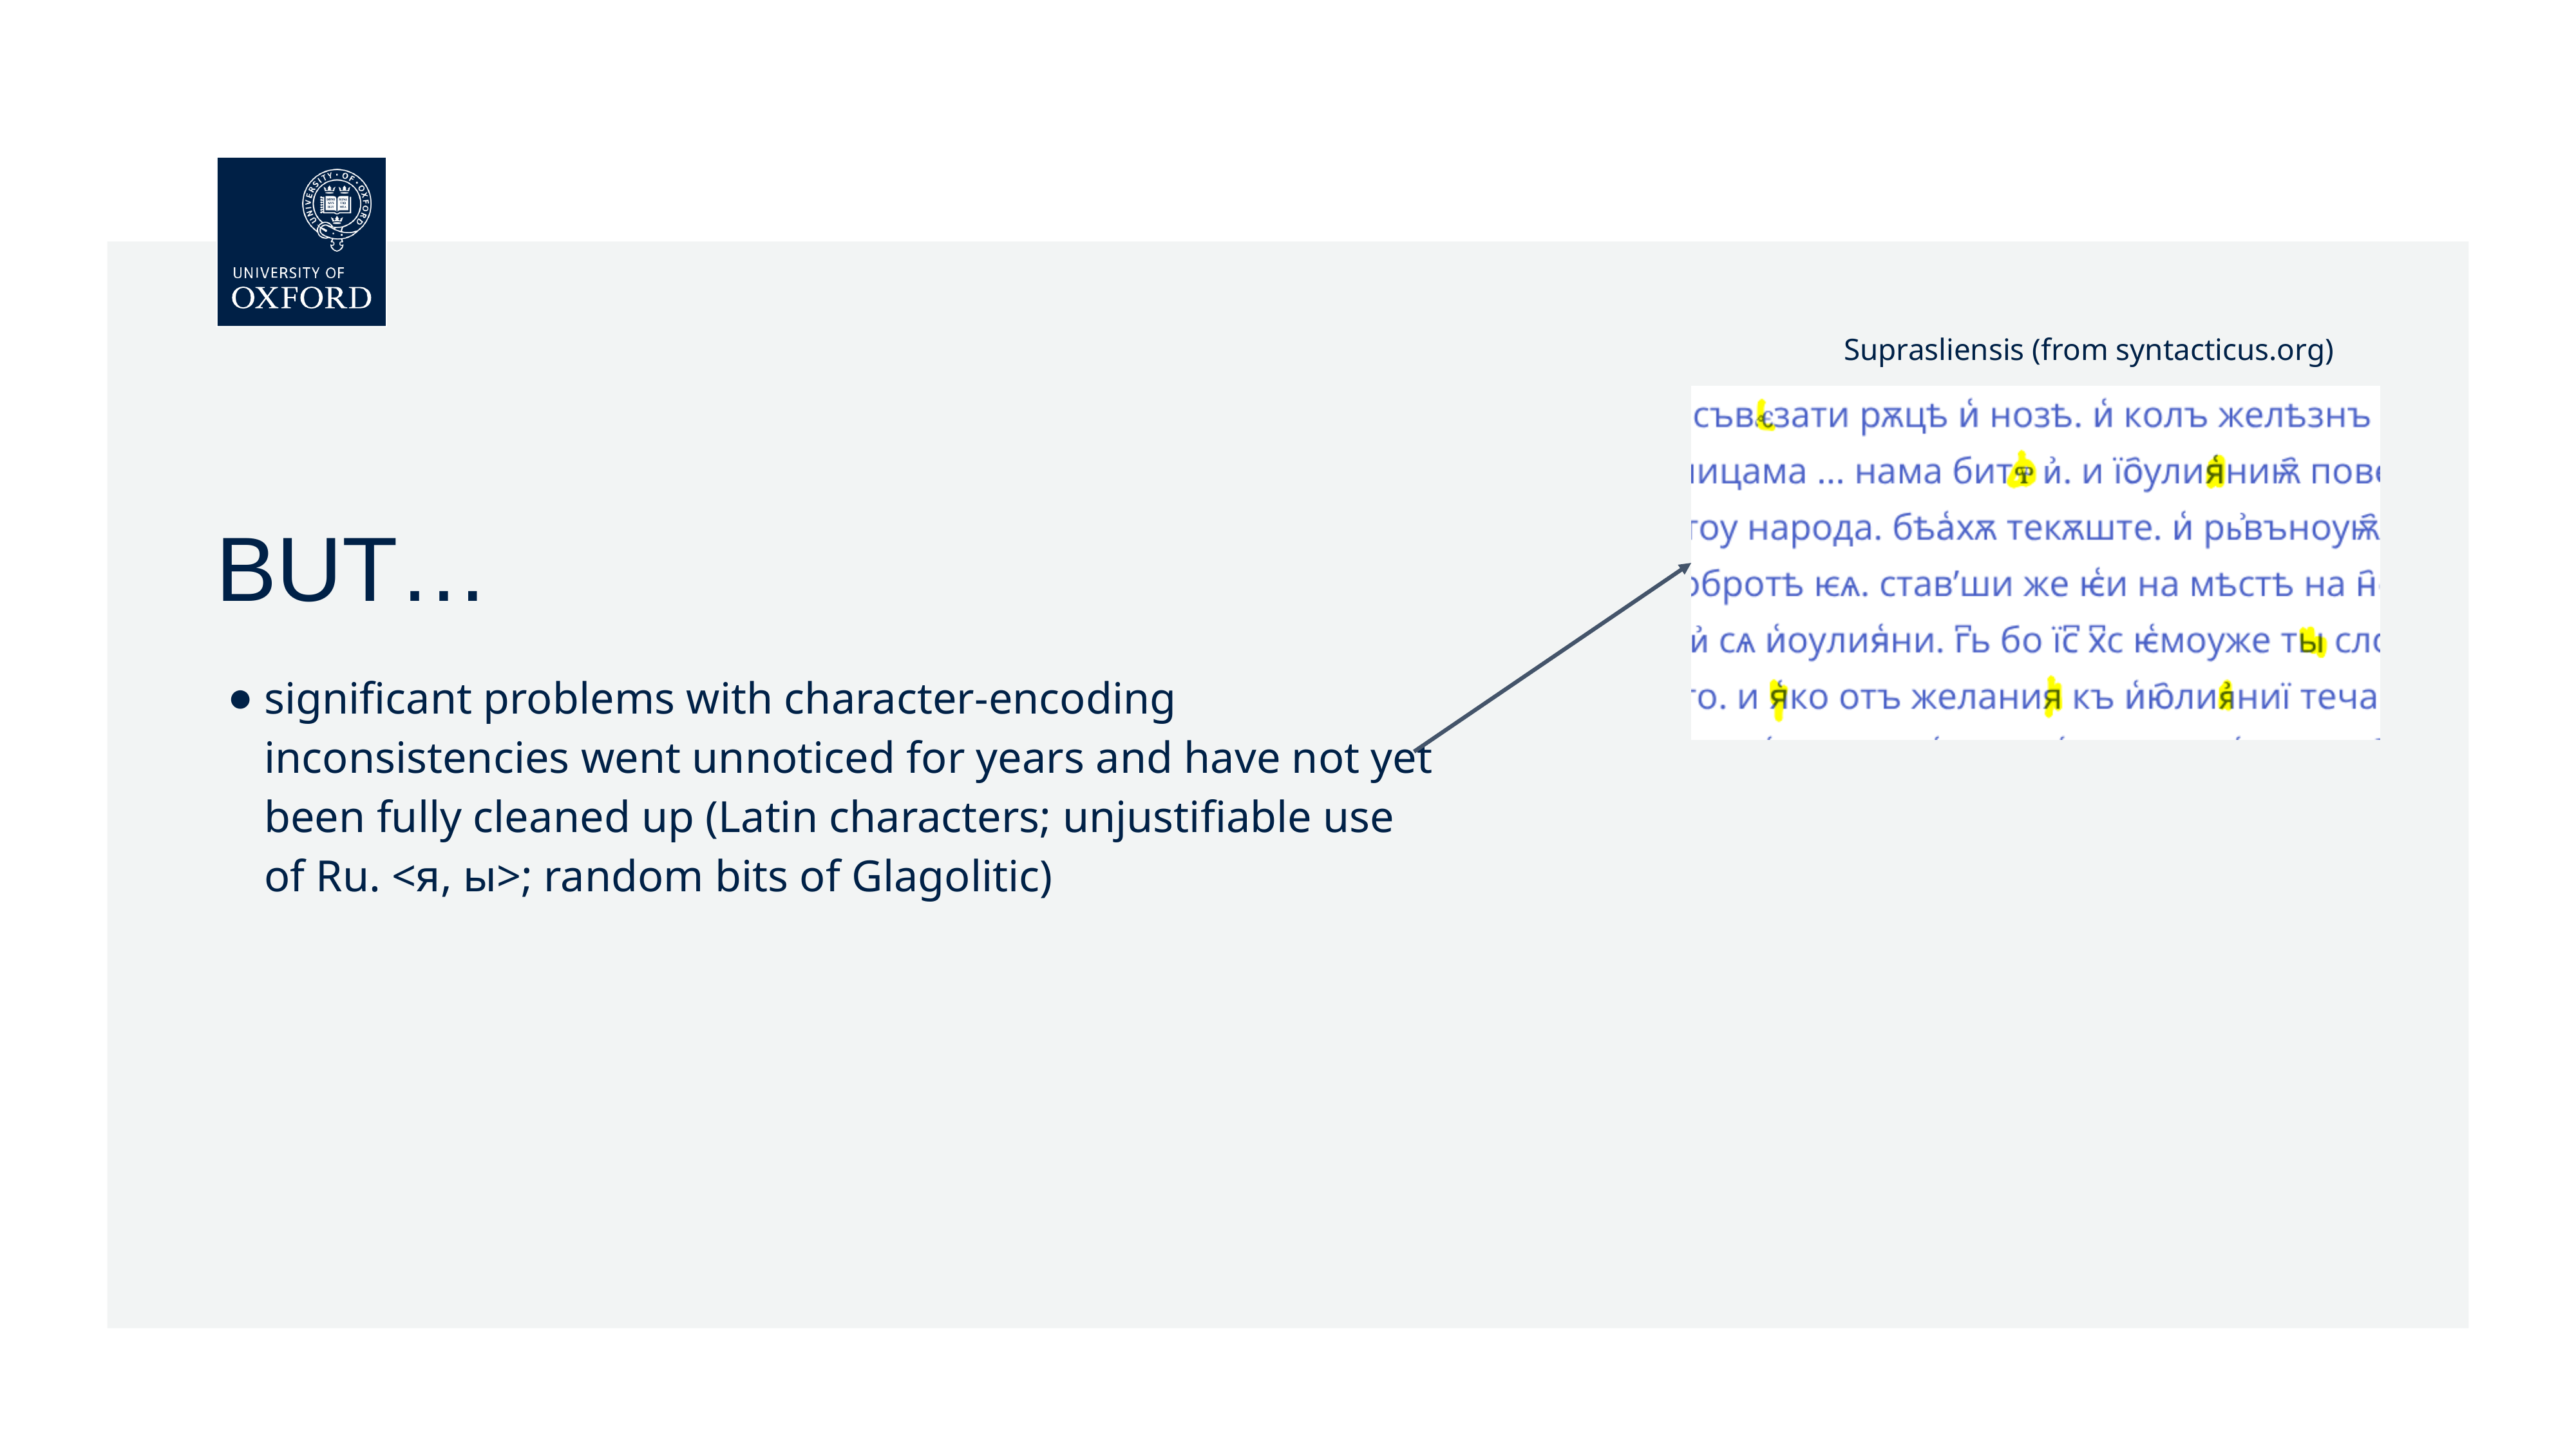

Suprasliensis (from syntacticus.org)
# BUT…
significant problems with character-encoding inconsistencies went unnoticed for years and have not yet been fully cleaned up (Latin characters; unjustifiable use of Ru. <я, ы>; random bits of Glagolitic)